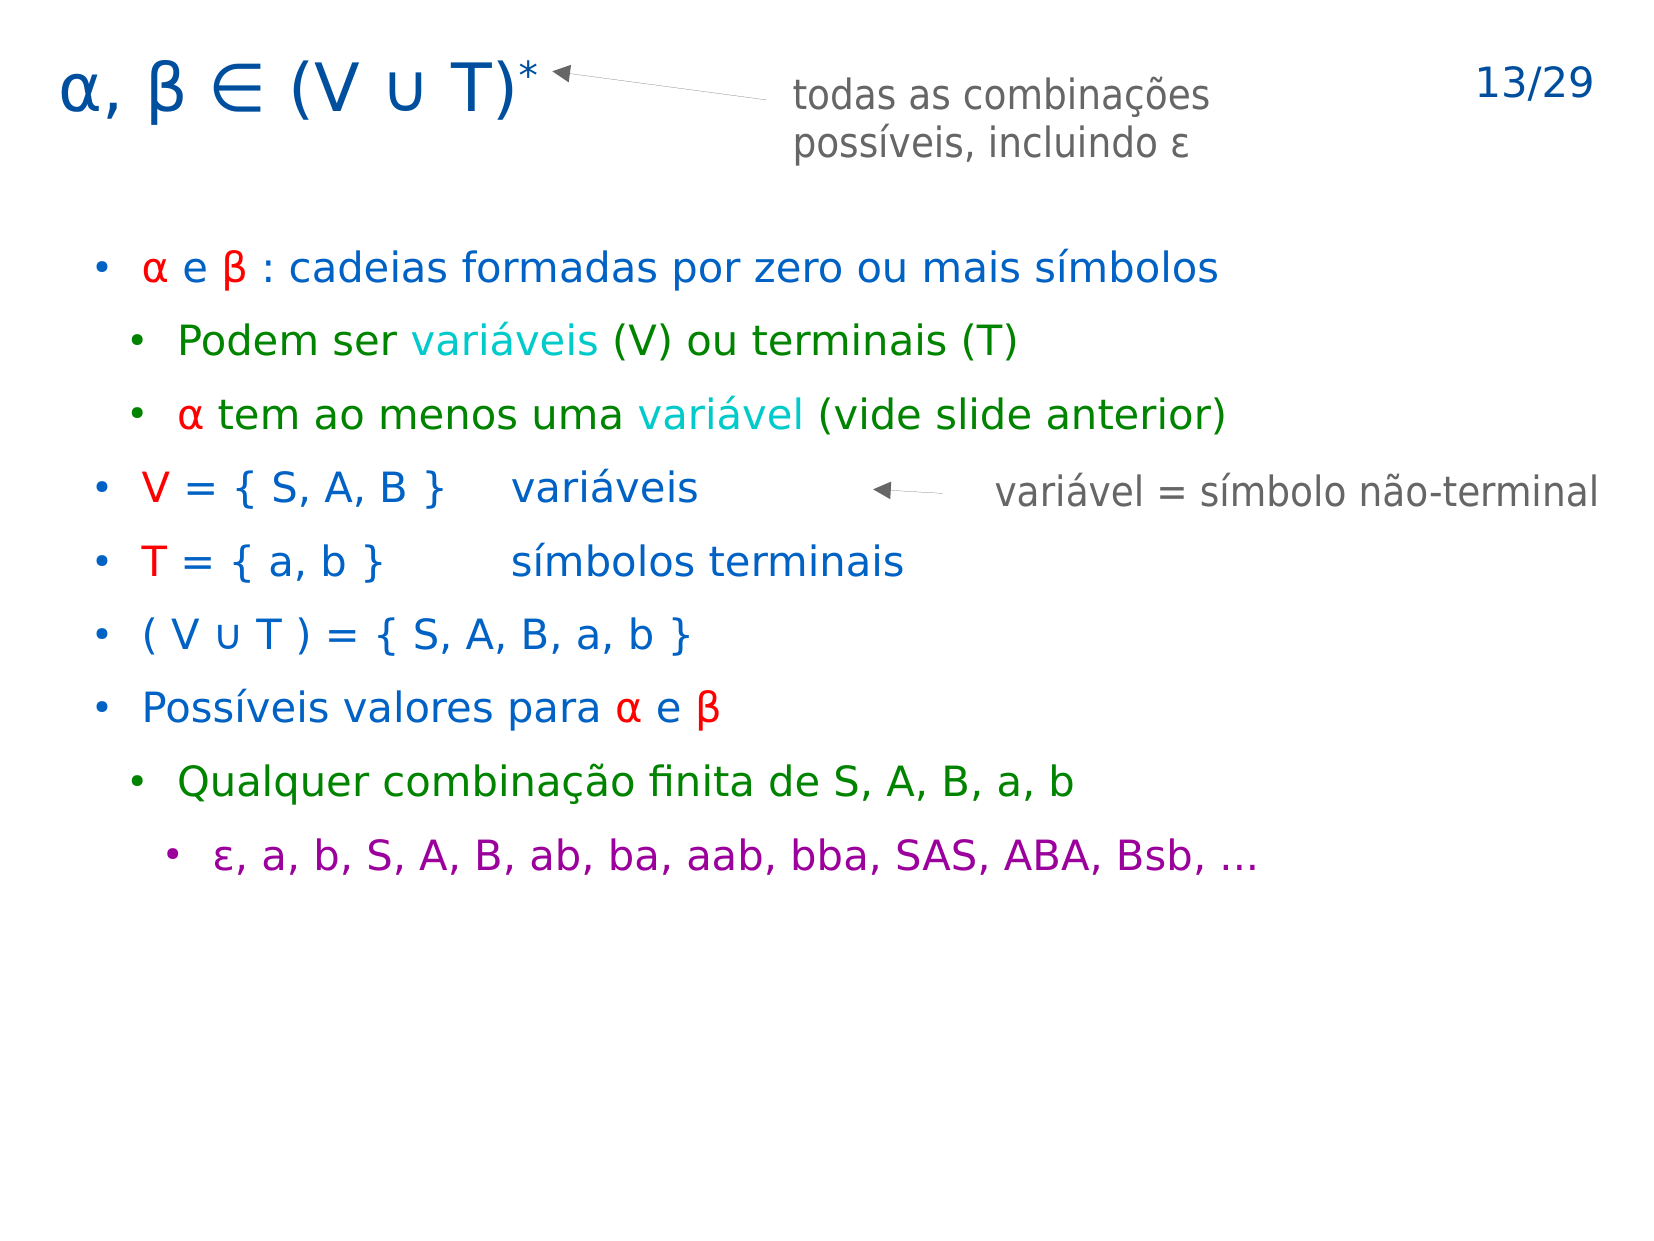

# α, β ∈ (V ∪ T)*
13
todas as combinações
possíveis, incluindo ε
α e β : cadeias formadas por zero ou mais símbolos
Podem ser variáveis (V) ou terminais (T)
α tem ao menos uma variável (vide slide anterior)
V = { S, A, B }	variáveis
T = { a, b } 	símbolos terminais
( V ∪ T ) = { S, A, B, a, b }
Possíveis valores para α e β
Qualquer combinação finita de S, A, B, a, b
ε, a, b, S, A, B, ab, ba, aab, bba, SAS, ABA, Bsb, ...
variável = símbolo não-terminal